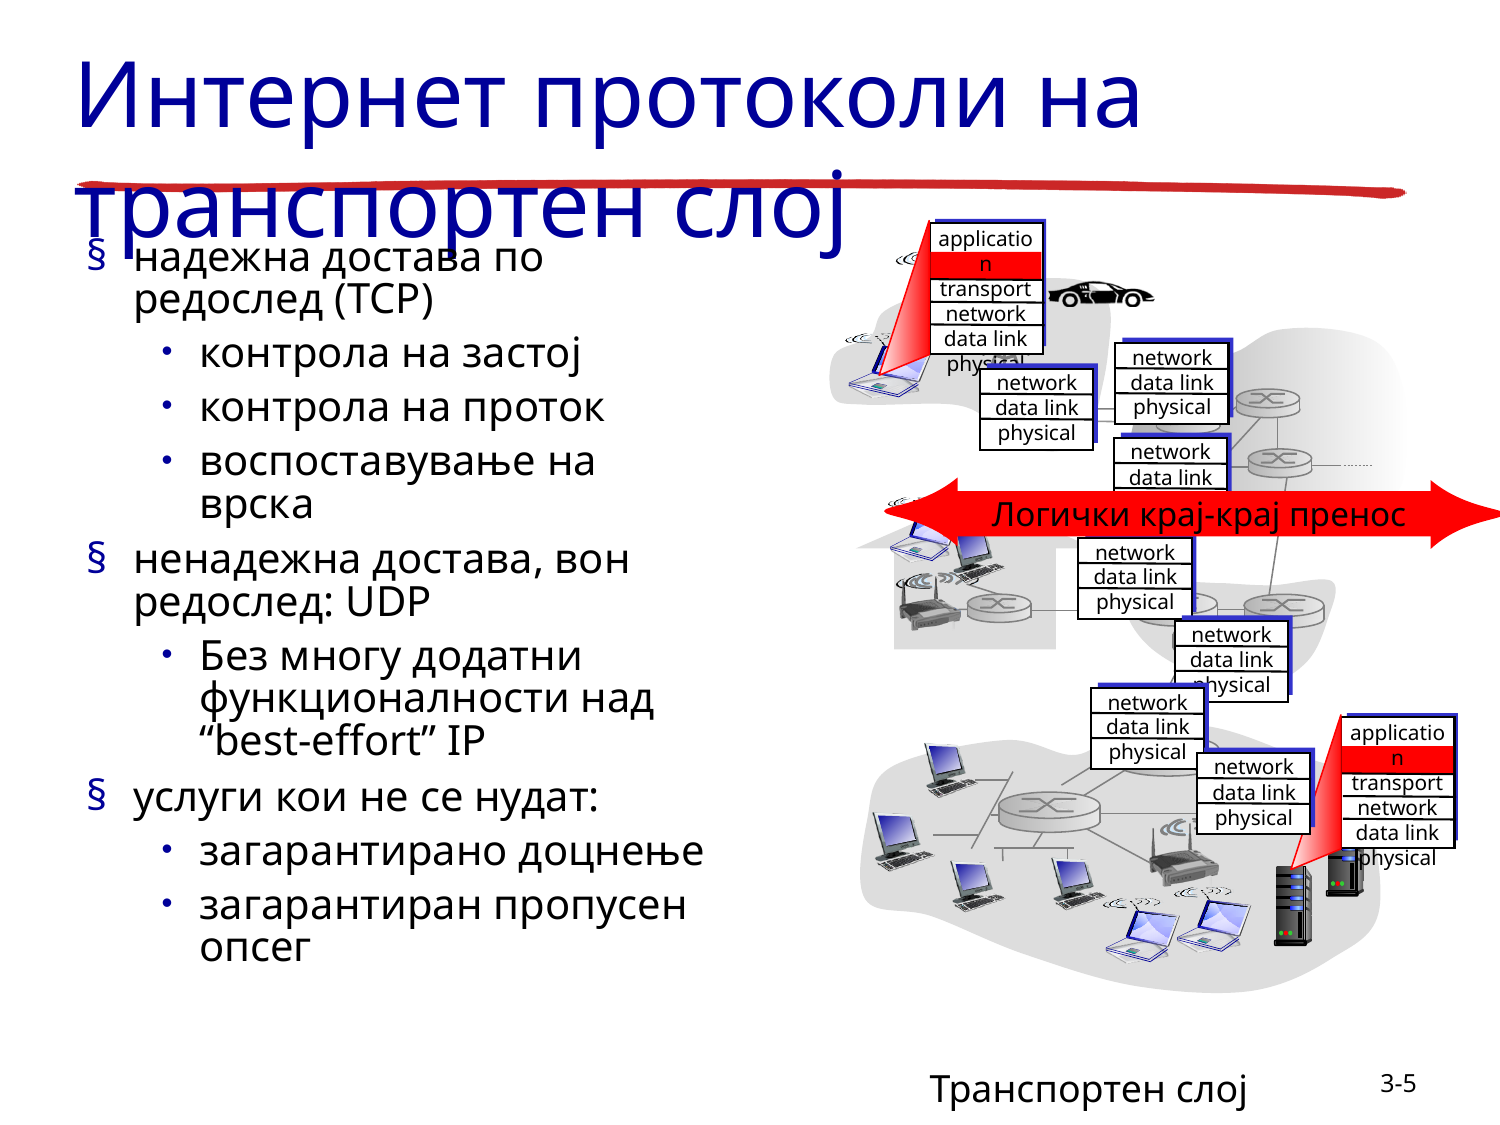

# Интернет протоколи на транспортен слој
application
transport
network
data link
physical
надежна достава по редослед (TCP)
контрола на застој
контрола на проток
воспоставување на врска
ненадежна достава, вон редослед: UDP
Без многу додатни функционалности над “best-effort” IP
услуги кои не се нудат:
загарантирано доцнење
загарантиран пропусен опсег
network
data link
physical
network
data link
physical
network
data link
physical
Логички крај-крај пренос
network
data link
physical
network
data link
physical
network
data link
physical
application
transport
network
data link
physical
network
data link
physical
Транспортен слој